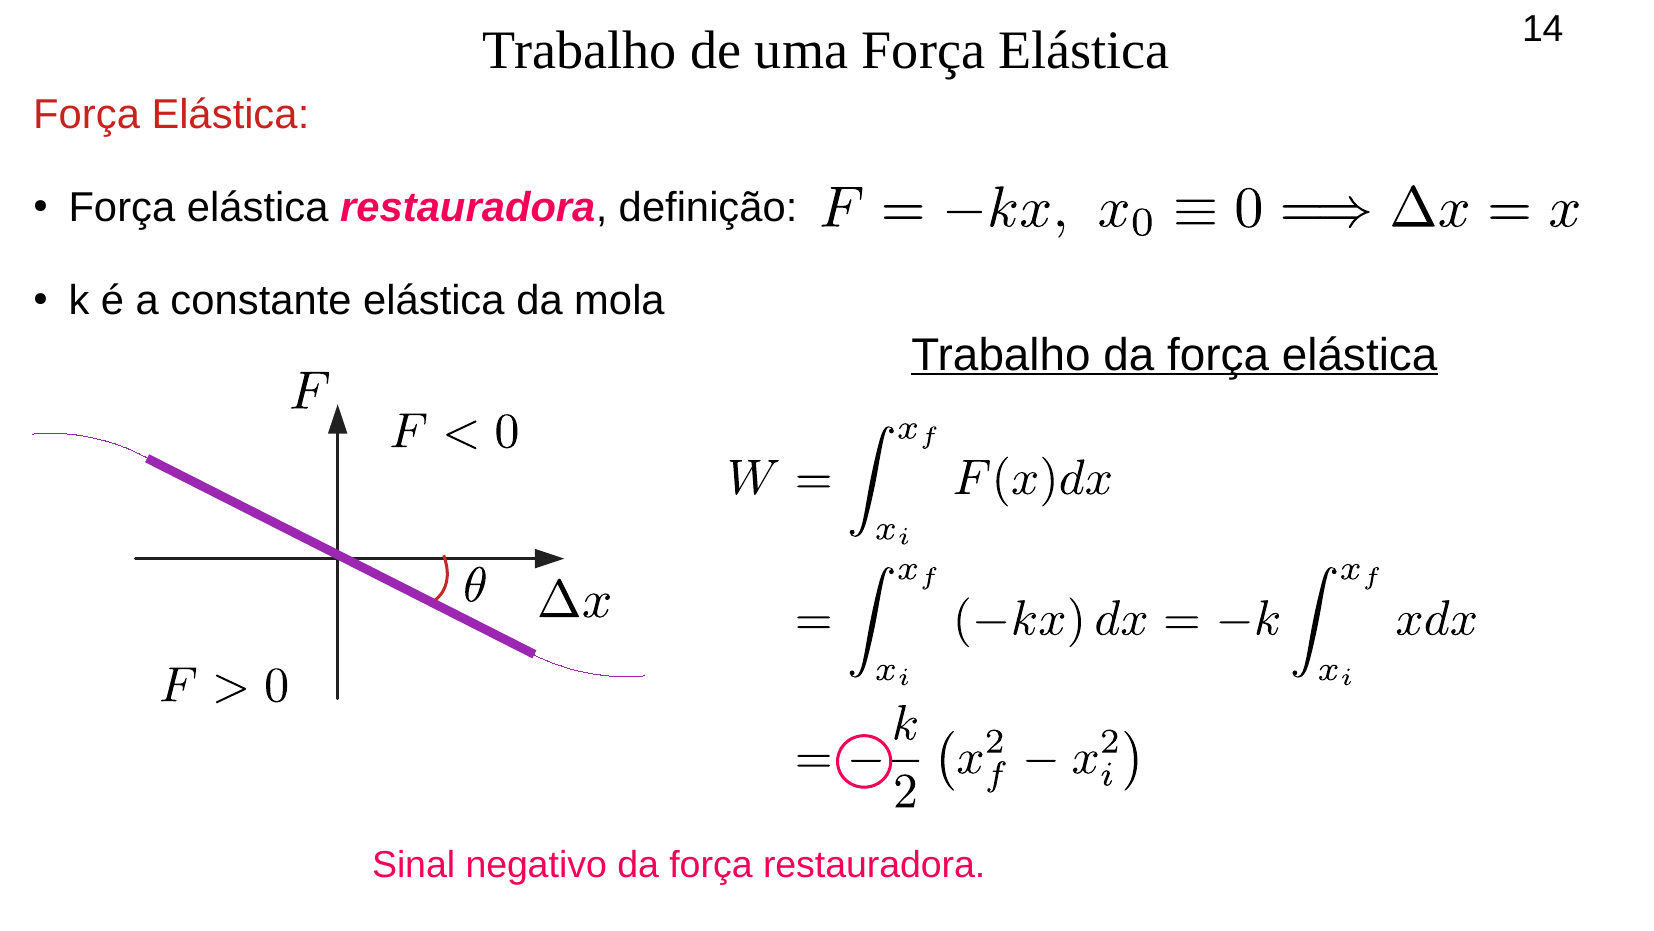

Trabalho de uma Força Elástica
Força Elástica:
Força elástica restauradora, definição:
k é a constante elástica da mola
Trabalho da força elástica
Sinal negativo da força restauradora.